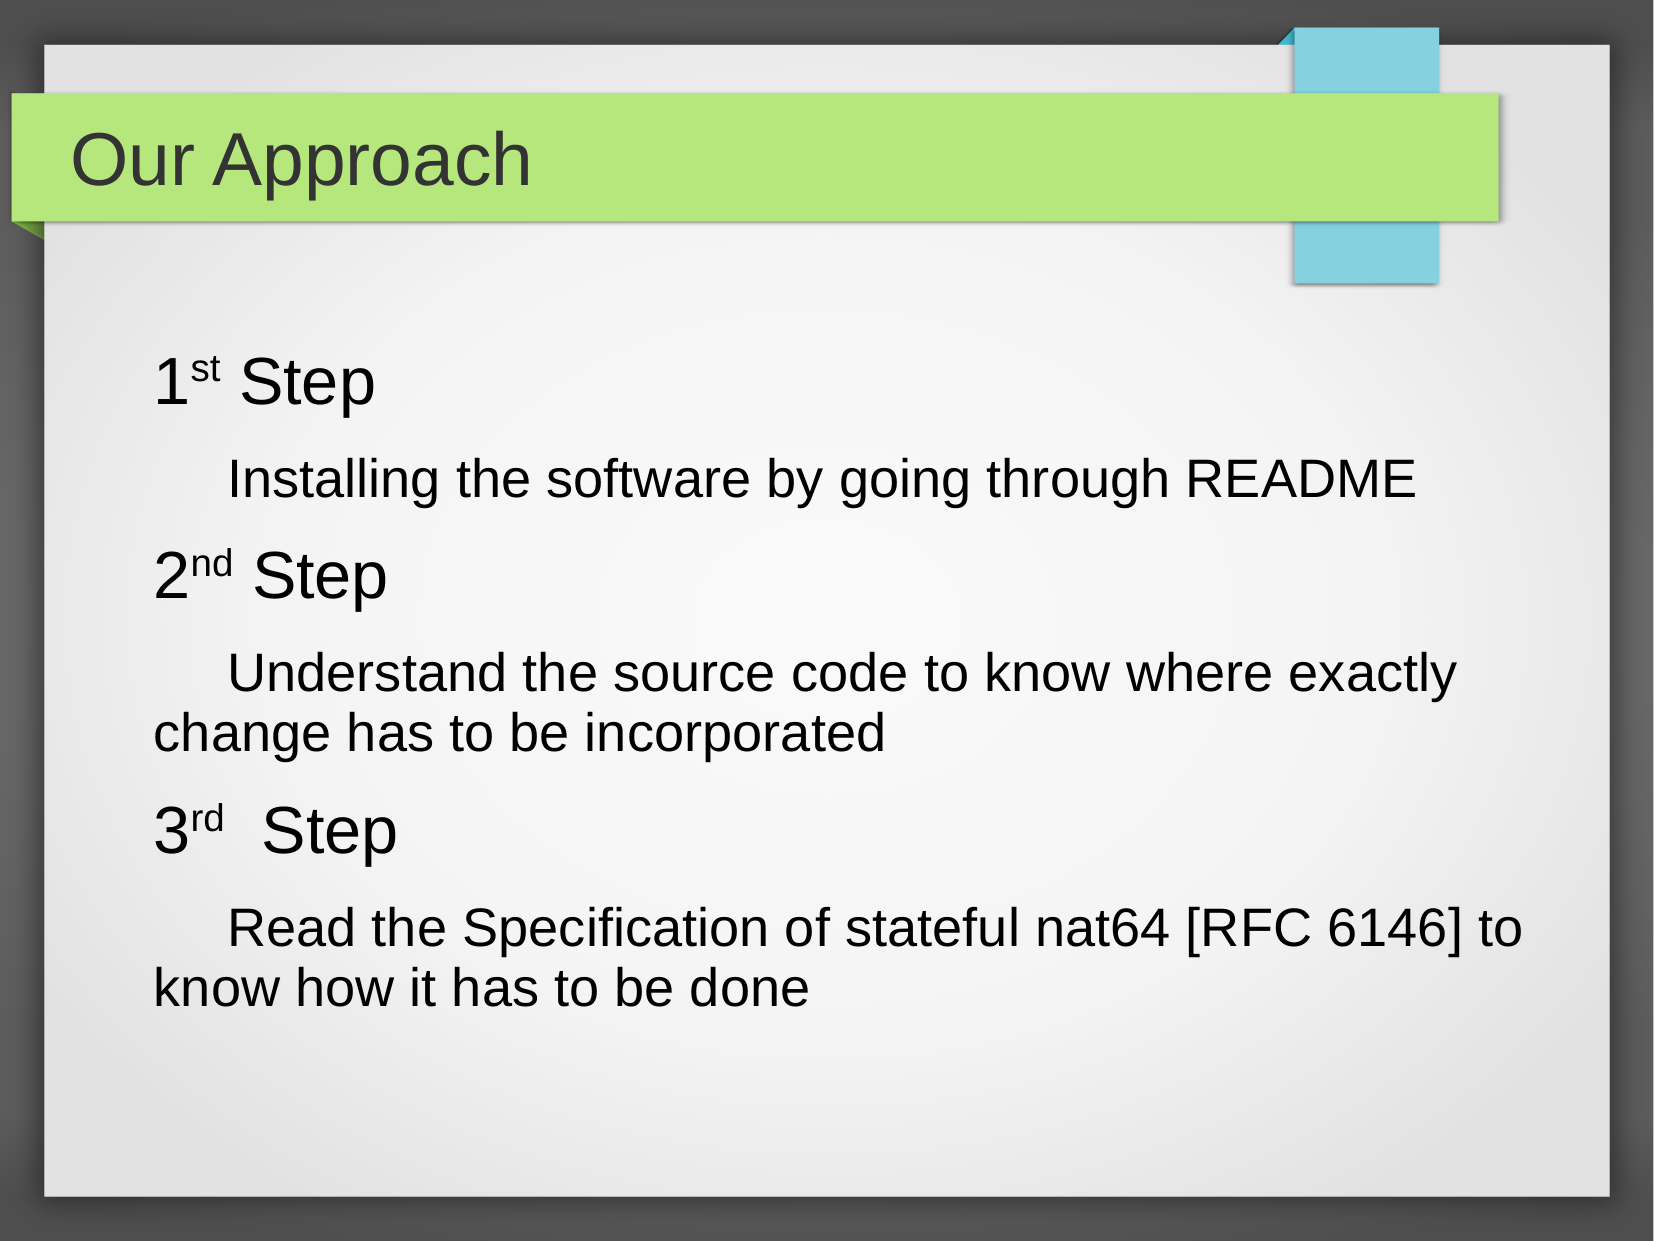

# Our Approach
1st Step
 	Installing the software by going through README
2nd Step
 	Understand the source code to know where exactly change has to be incorporated
3rd Step
 	Read the Specification of stateful nat64 [RFC 6146] to know how it has to be done